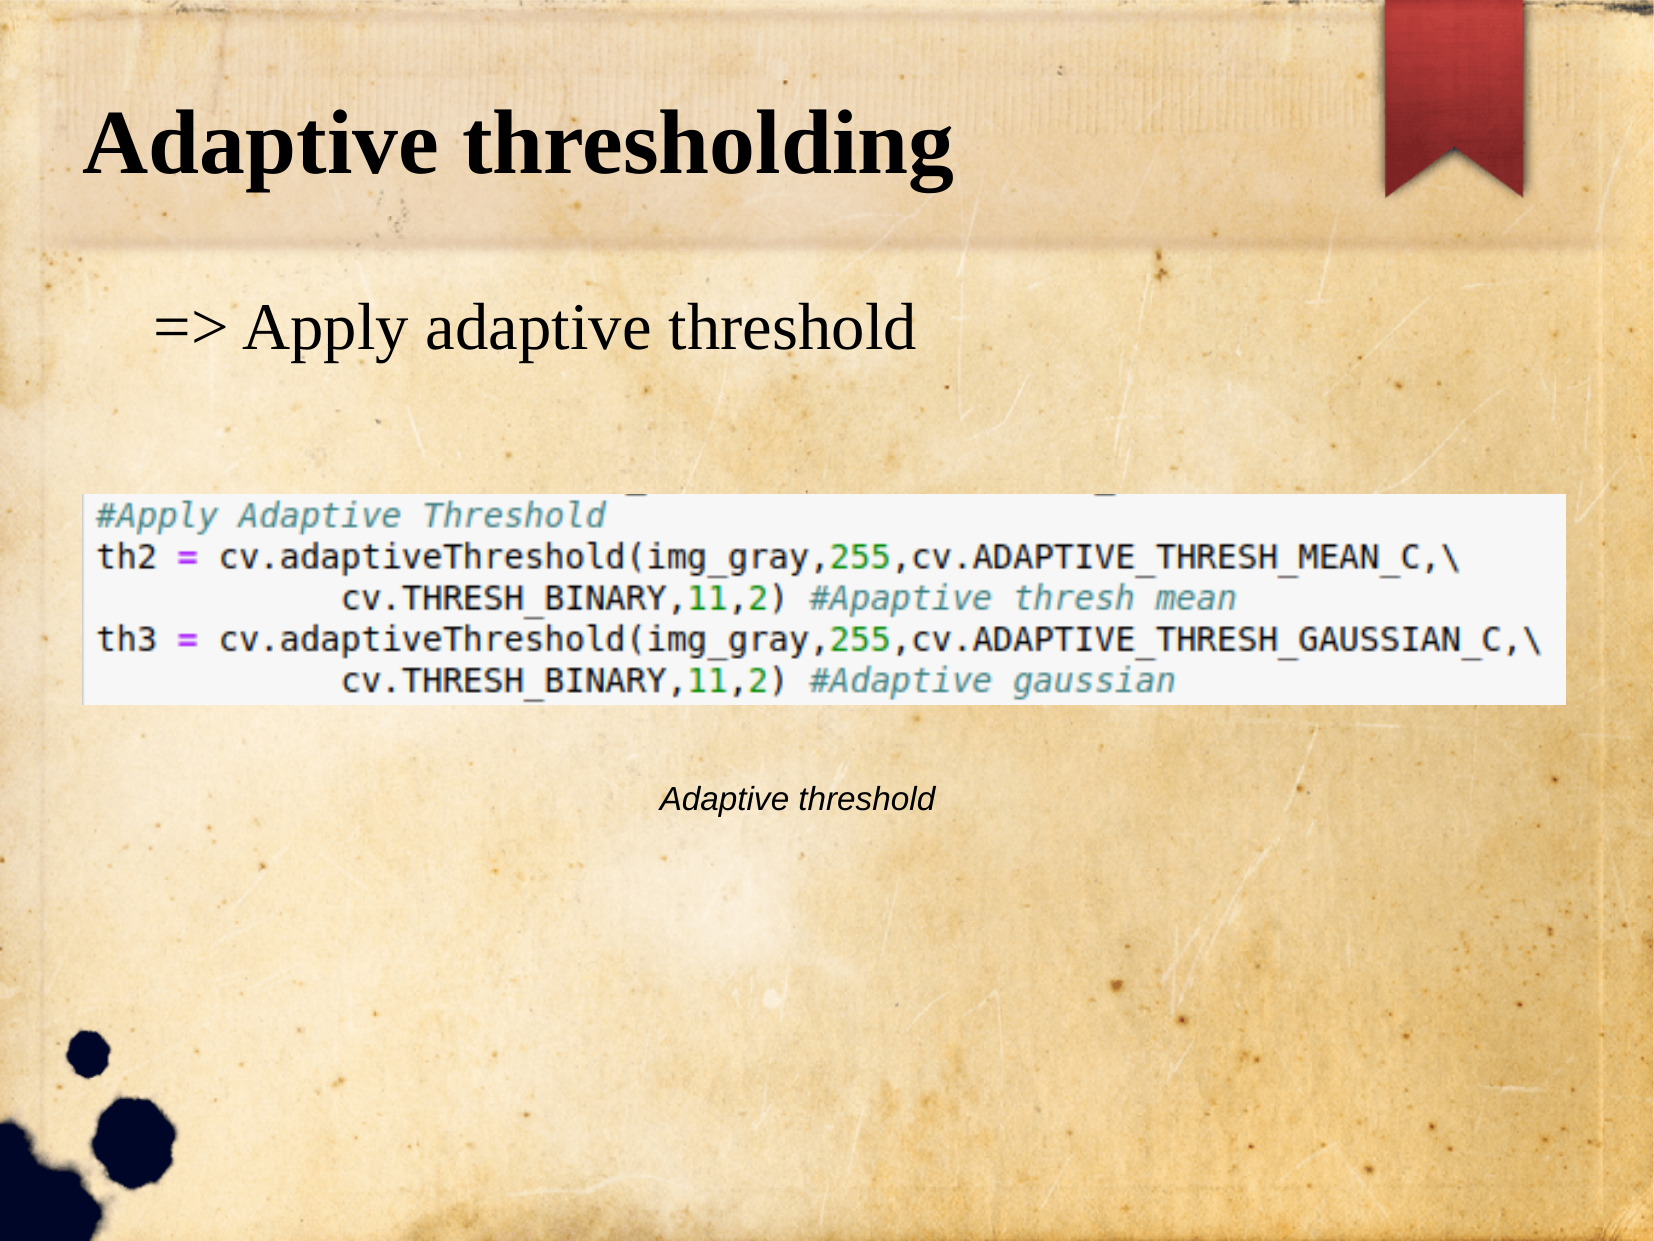

# Adaptive thresholding
=> Apply adaptive threshold
Adaptive threshold